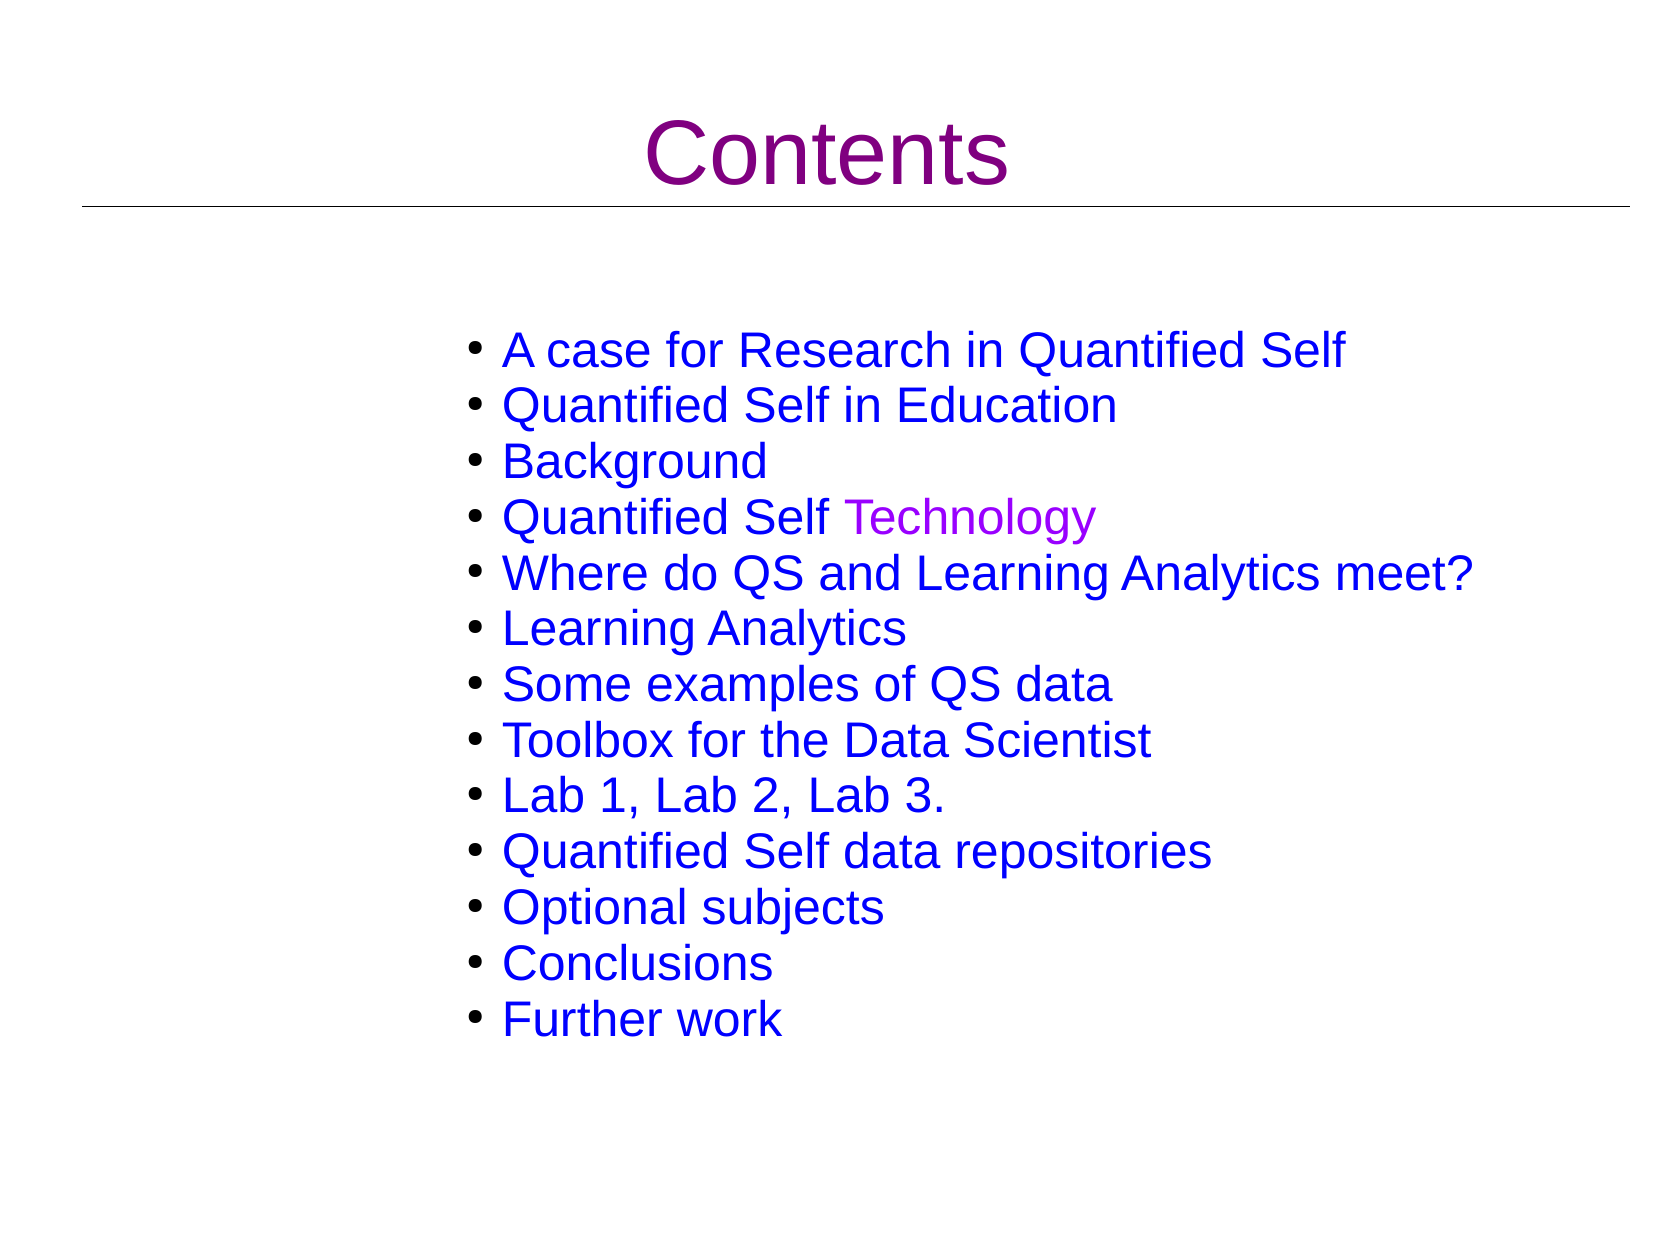

# Contents
A case for Research in Quantified Self
Quantified Self in Education
Background
Quantified Self Technology
Where do QS and Learning Analytics meet?
Learning Analytics
Some examples of QS data
Toolbox for the Data Scientist
Lab 1, Lab 2, Lab 3.
Quantified Self data repositories
Optional subjects
Conclusions
Further work